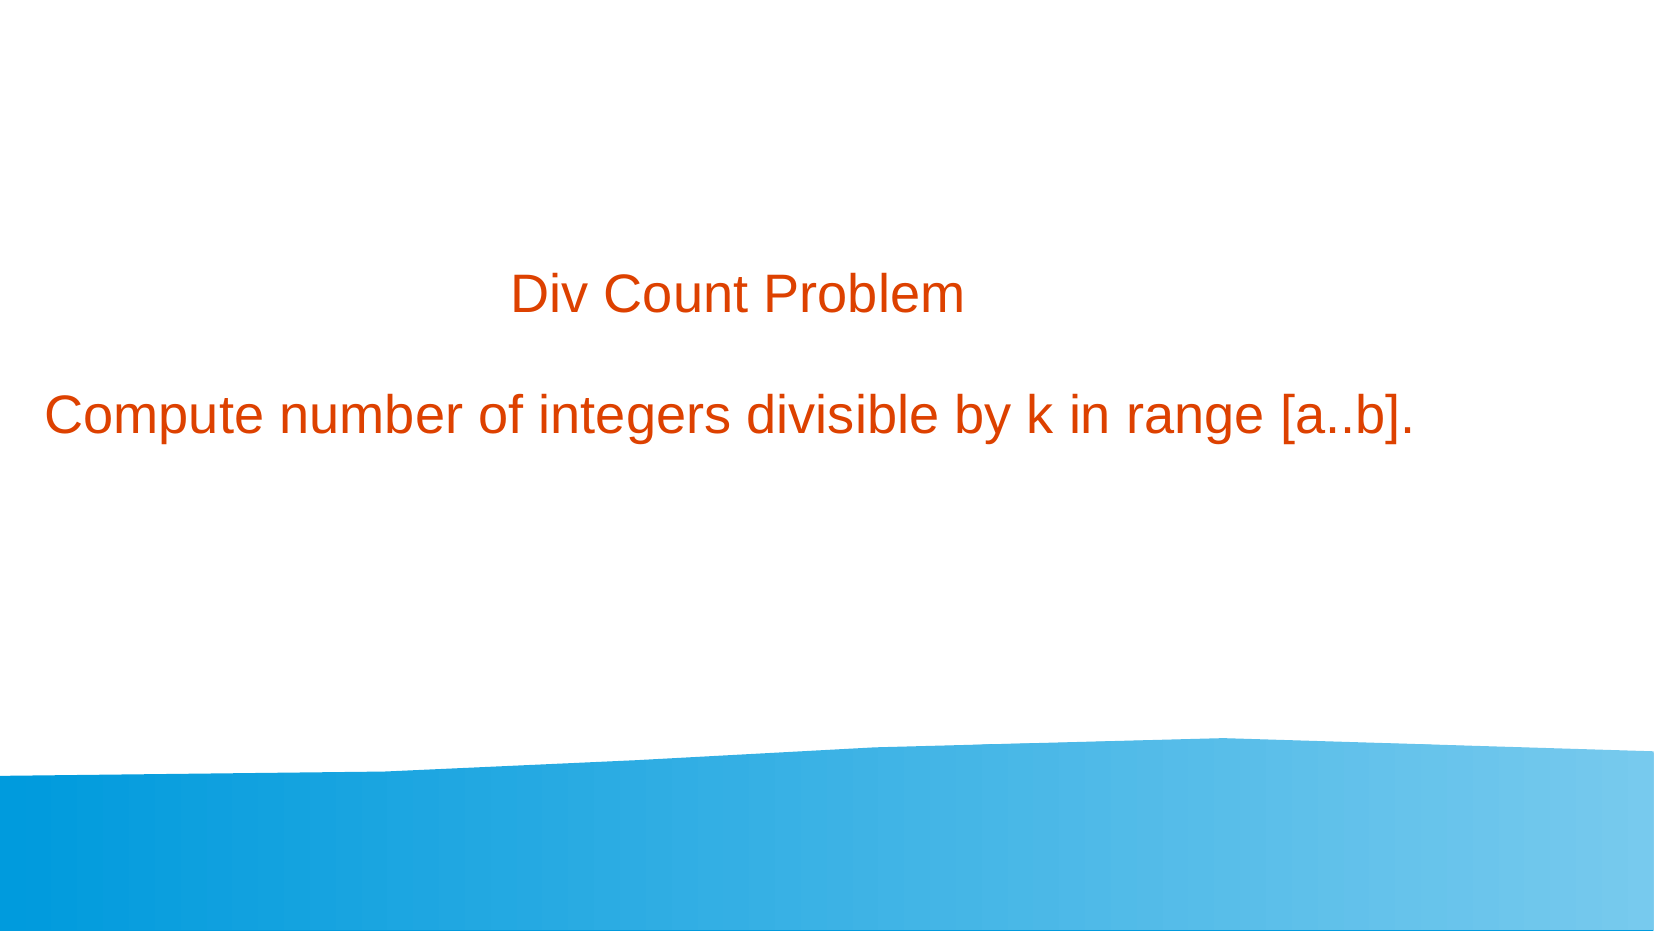

# Div Count Problem Compute number of integers divisible by k in range [a..b].